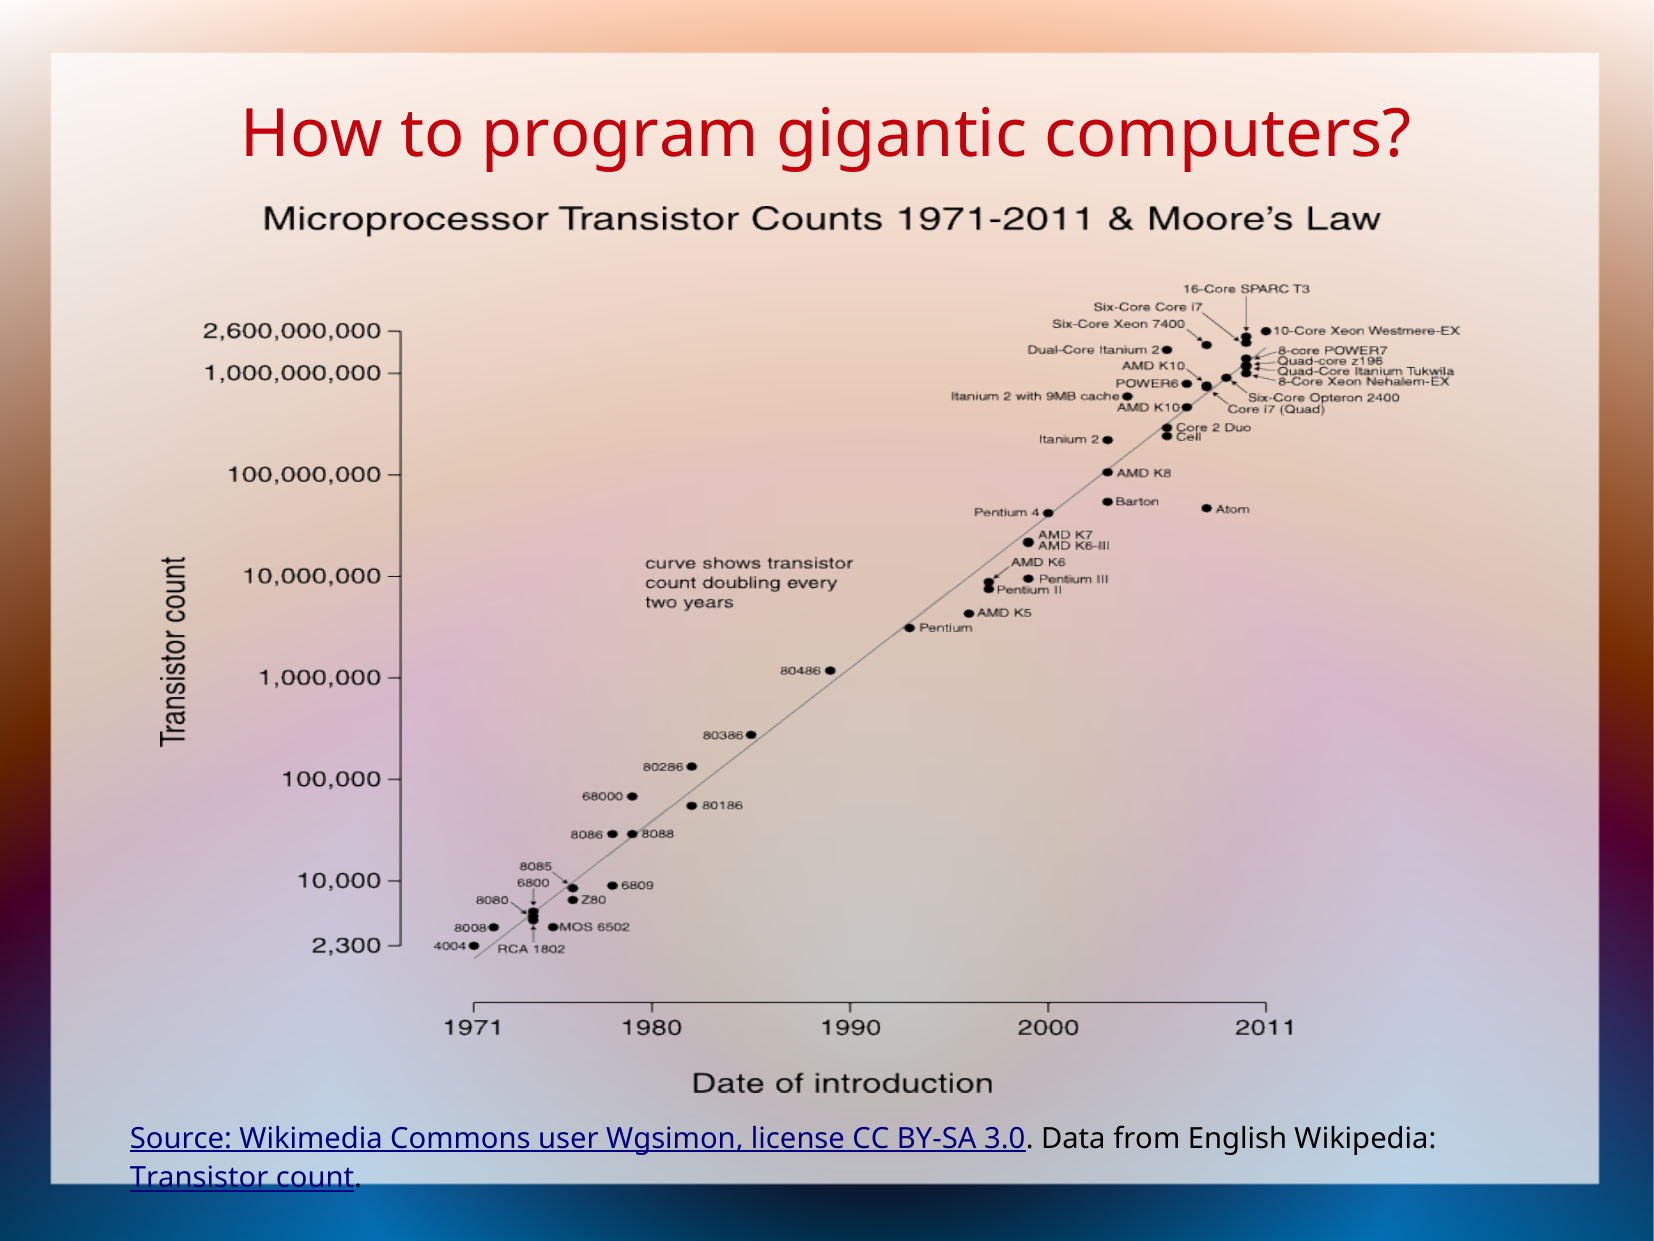

# How to program gigantic computers?
Source: Wikimedia Commons user Wgsimon, license CC BY-SA 3.0. Data from English Wikipedia: Transistor count.